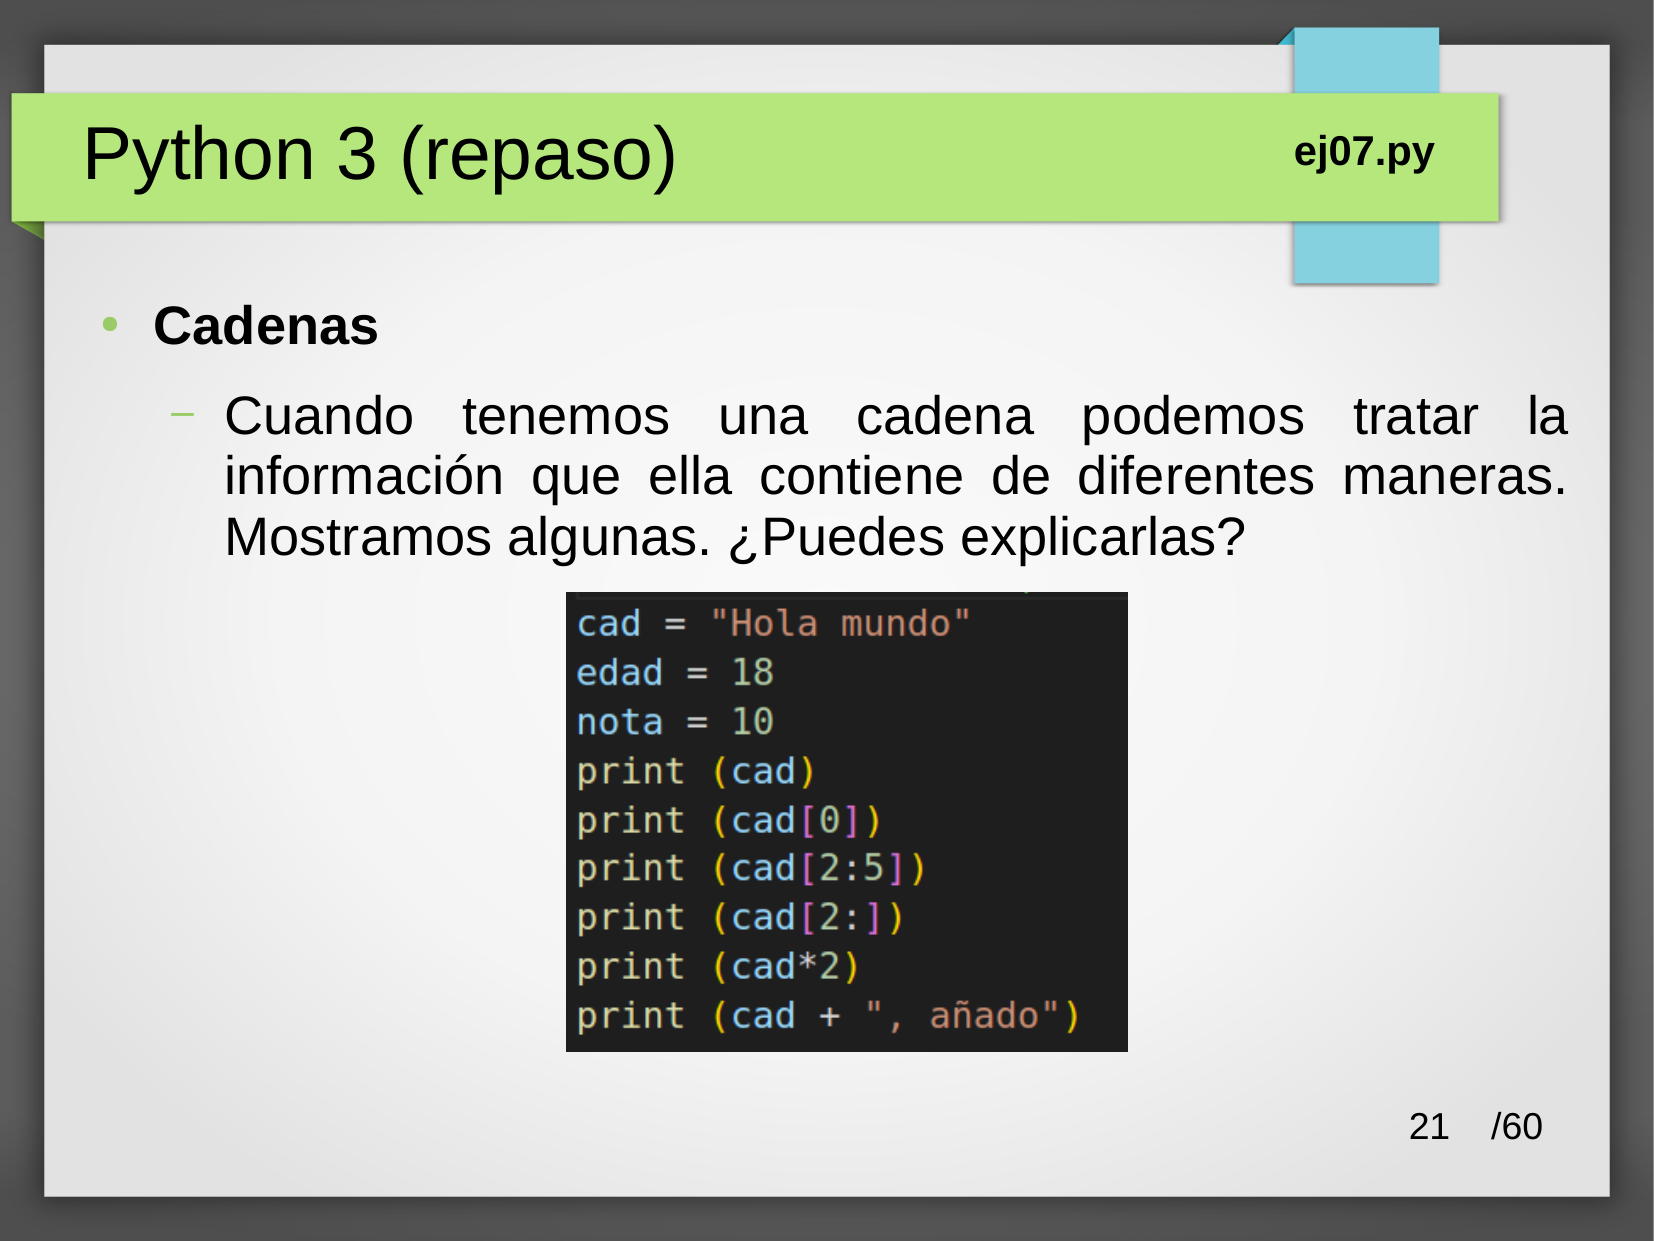

# Python 3 (repaso)
ej07.py
Cadenas
Cuando tenemos una cadena podemos tratar la información que ella contiene de diferentes maneras. Mostramos algunas. ¿Puedes explicarlas?
/60